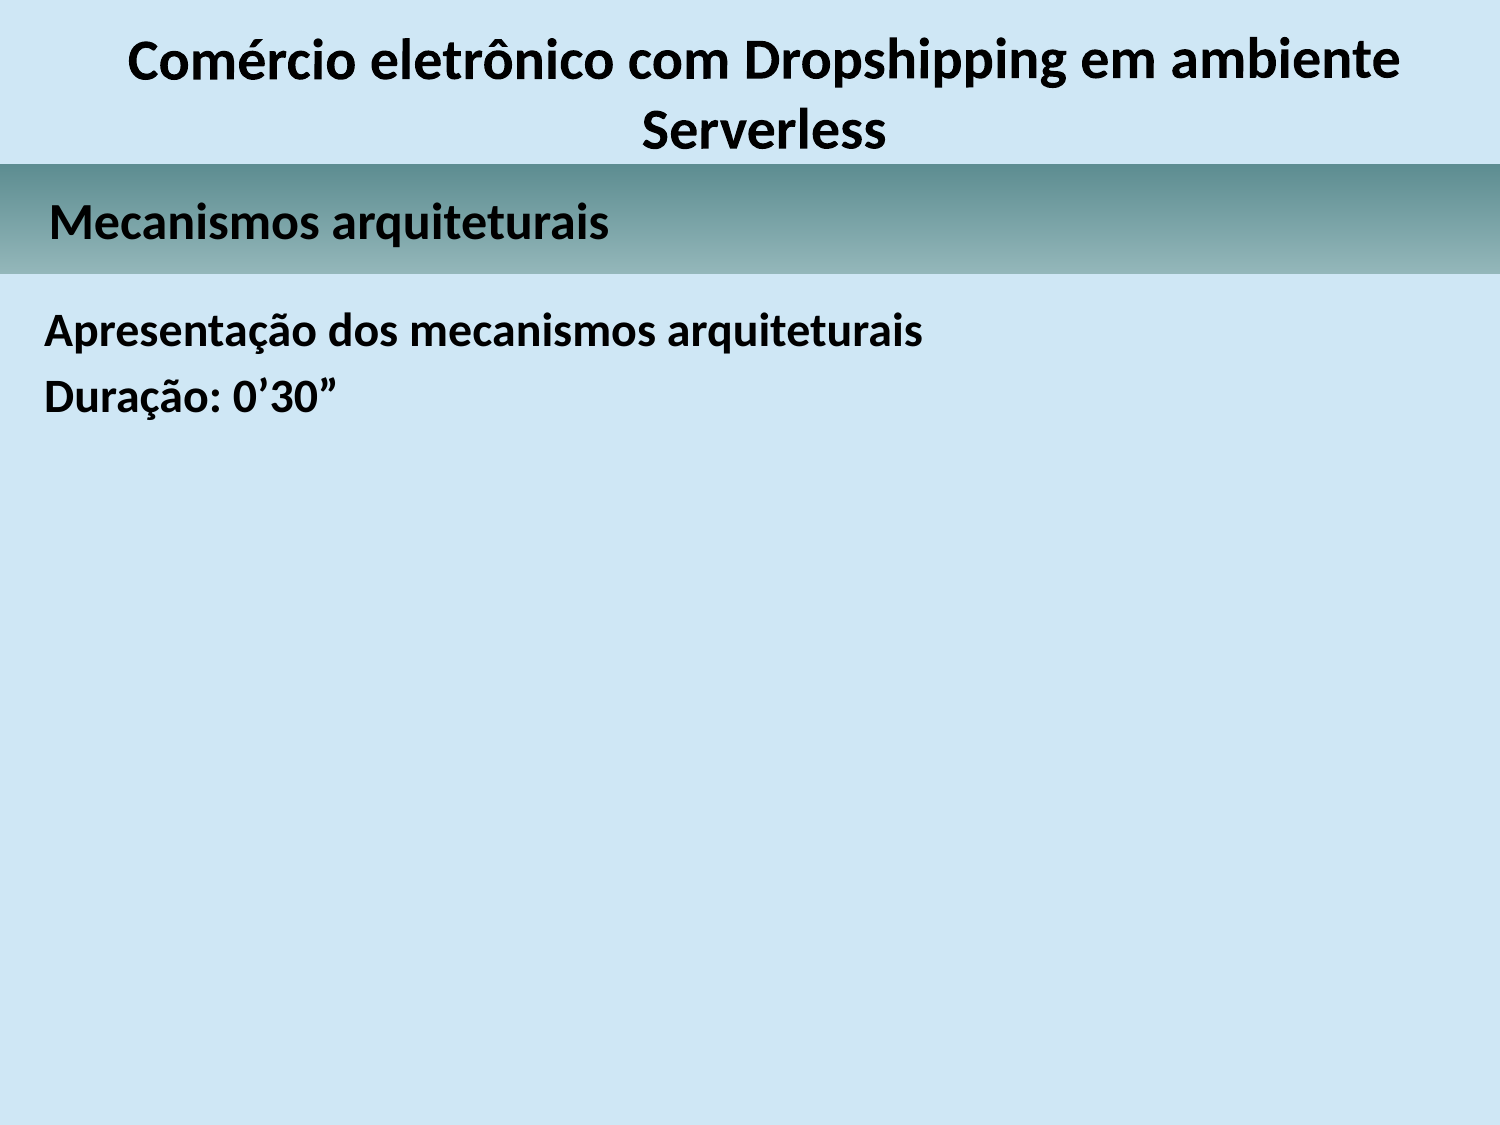

Comércio eletrônico com Dropshipping em ambiente Serverless
Mecanismos arquiteturais
Apresentação dos mecanismos arquiteturais
Duração: 0’30”